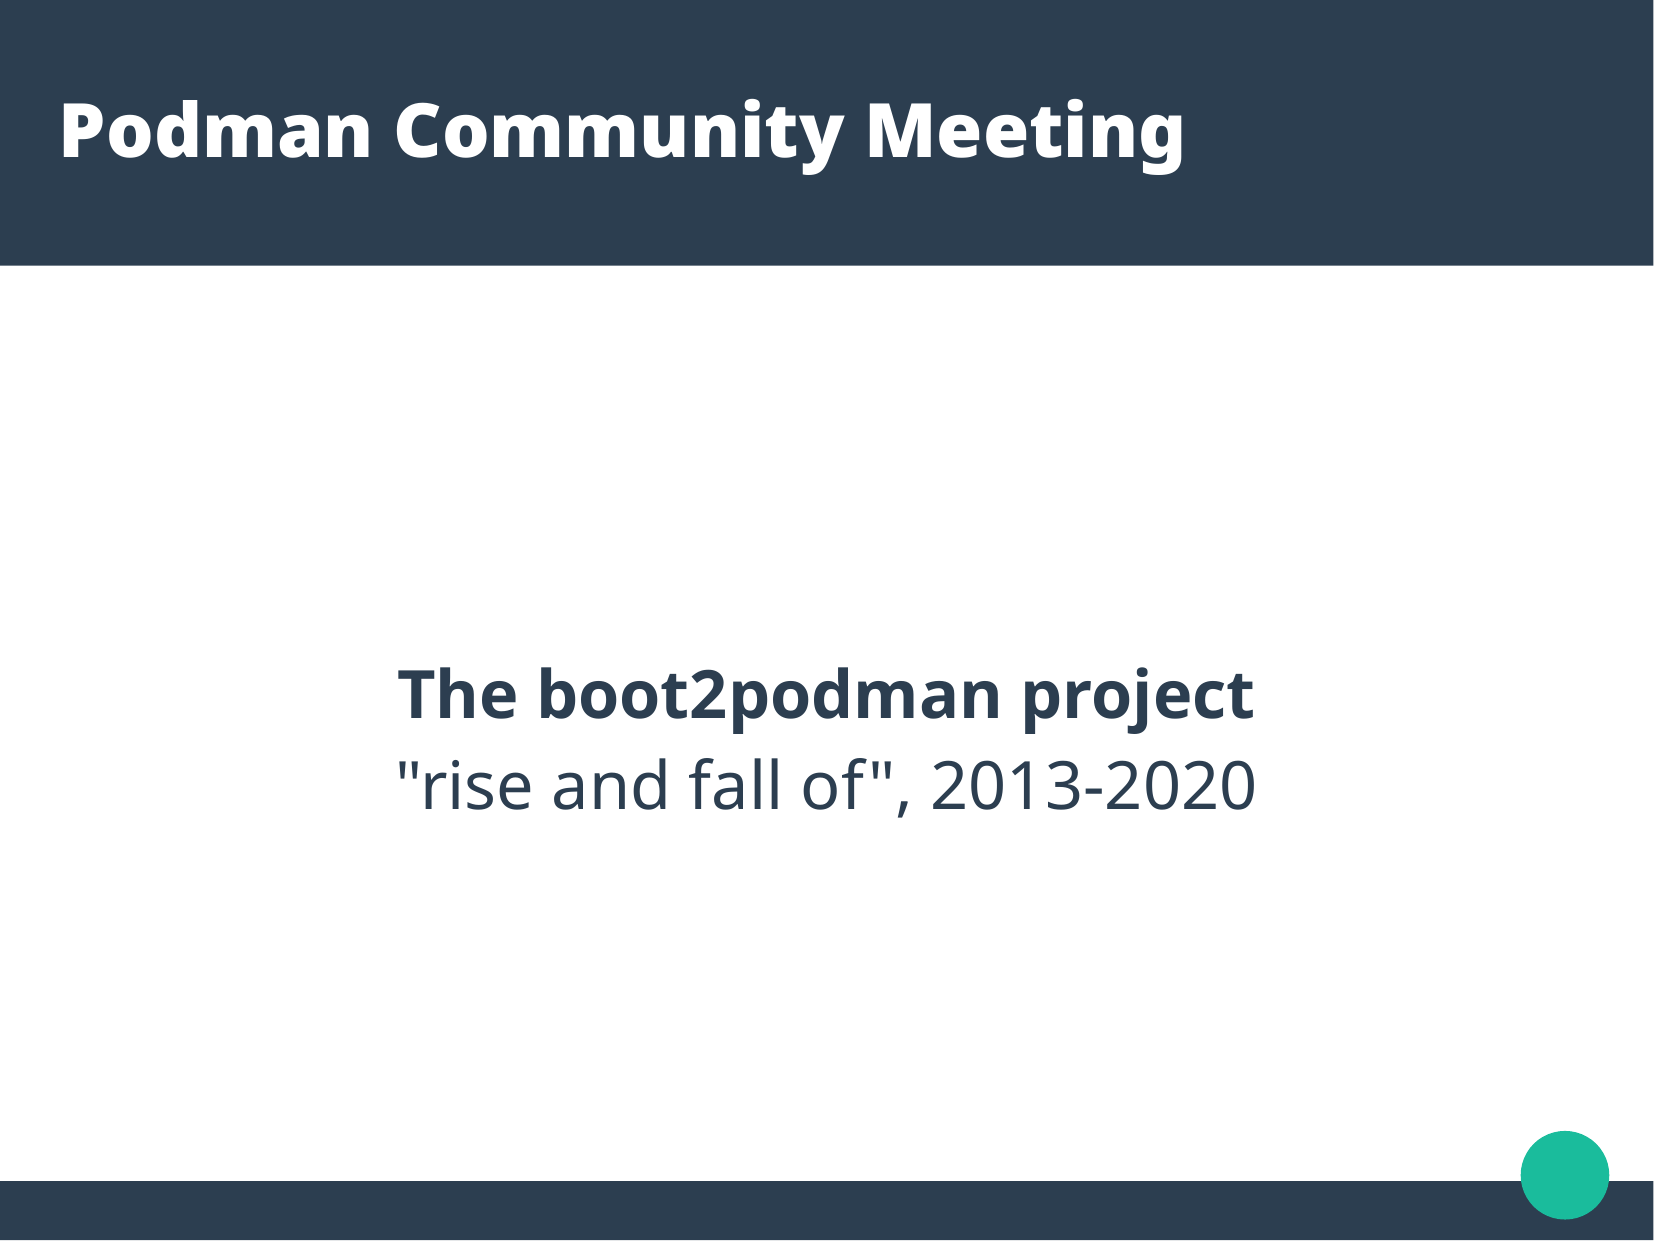

# Podman Community Meeting
The boot2podman project
"rise and fall of", 2013-2020